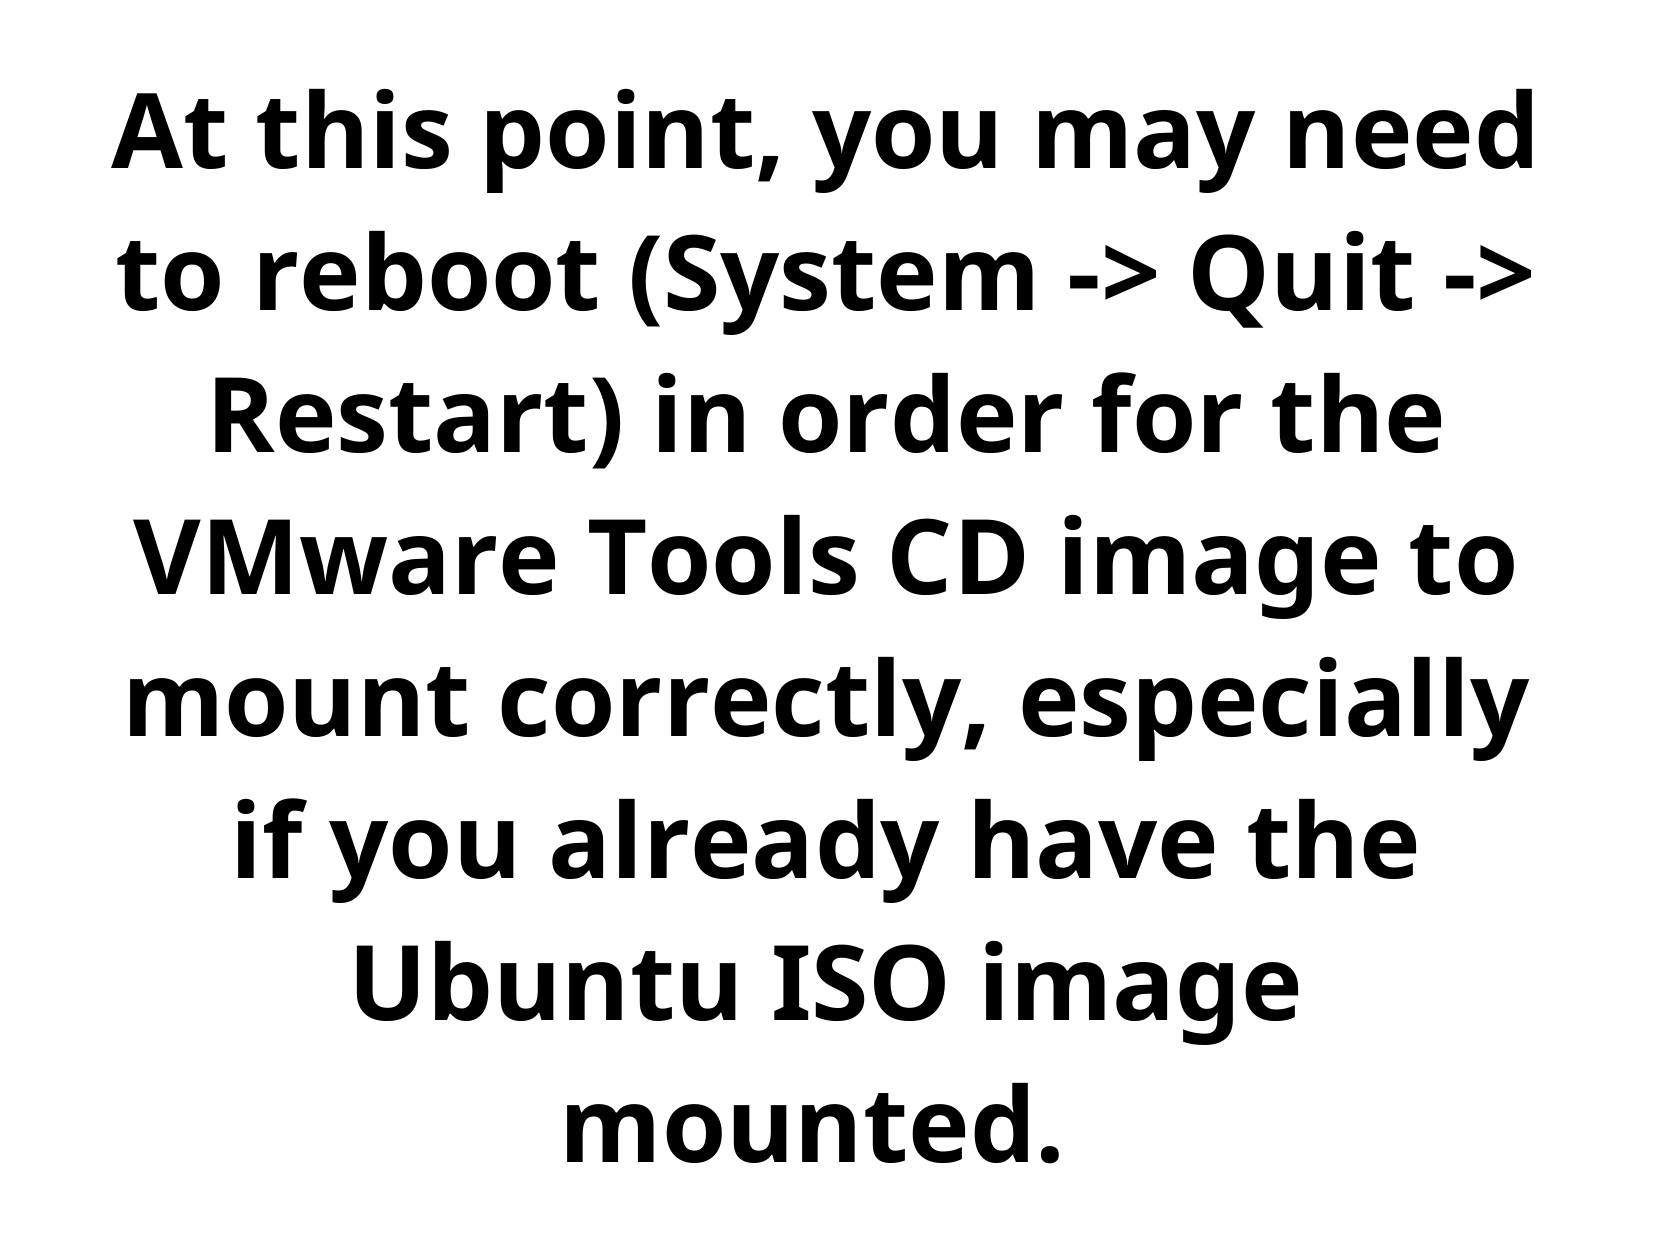

# At this point, you may need to reboot (System -> Quit -> Restart) in order for the VMware Tools CD image to mount correctly, especially if you already have the Ubuntu ISO image mounted.